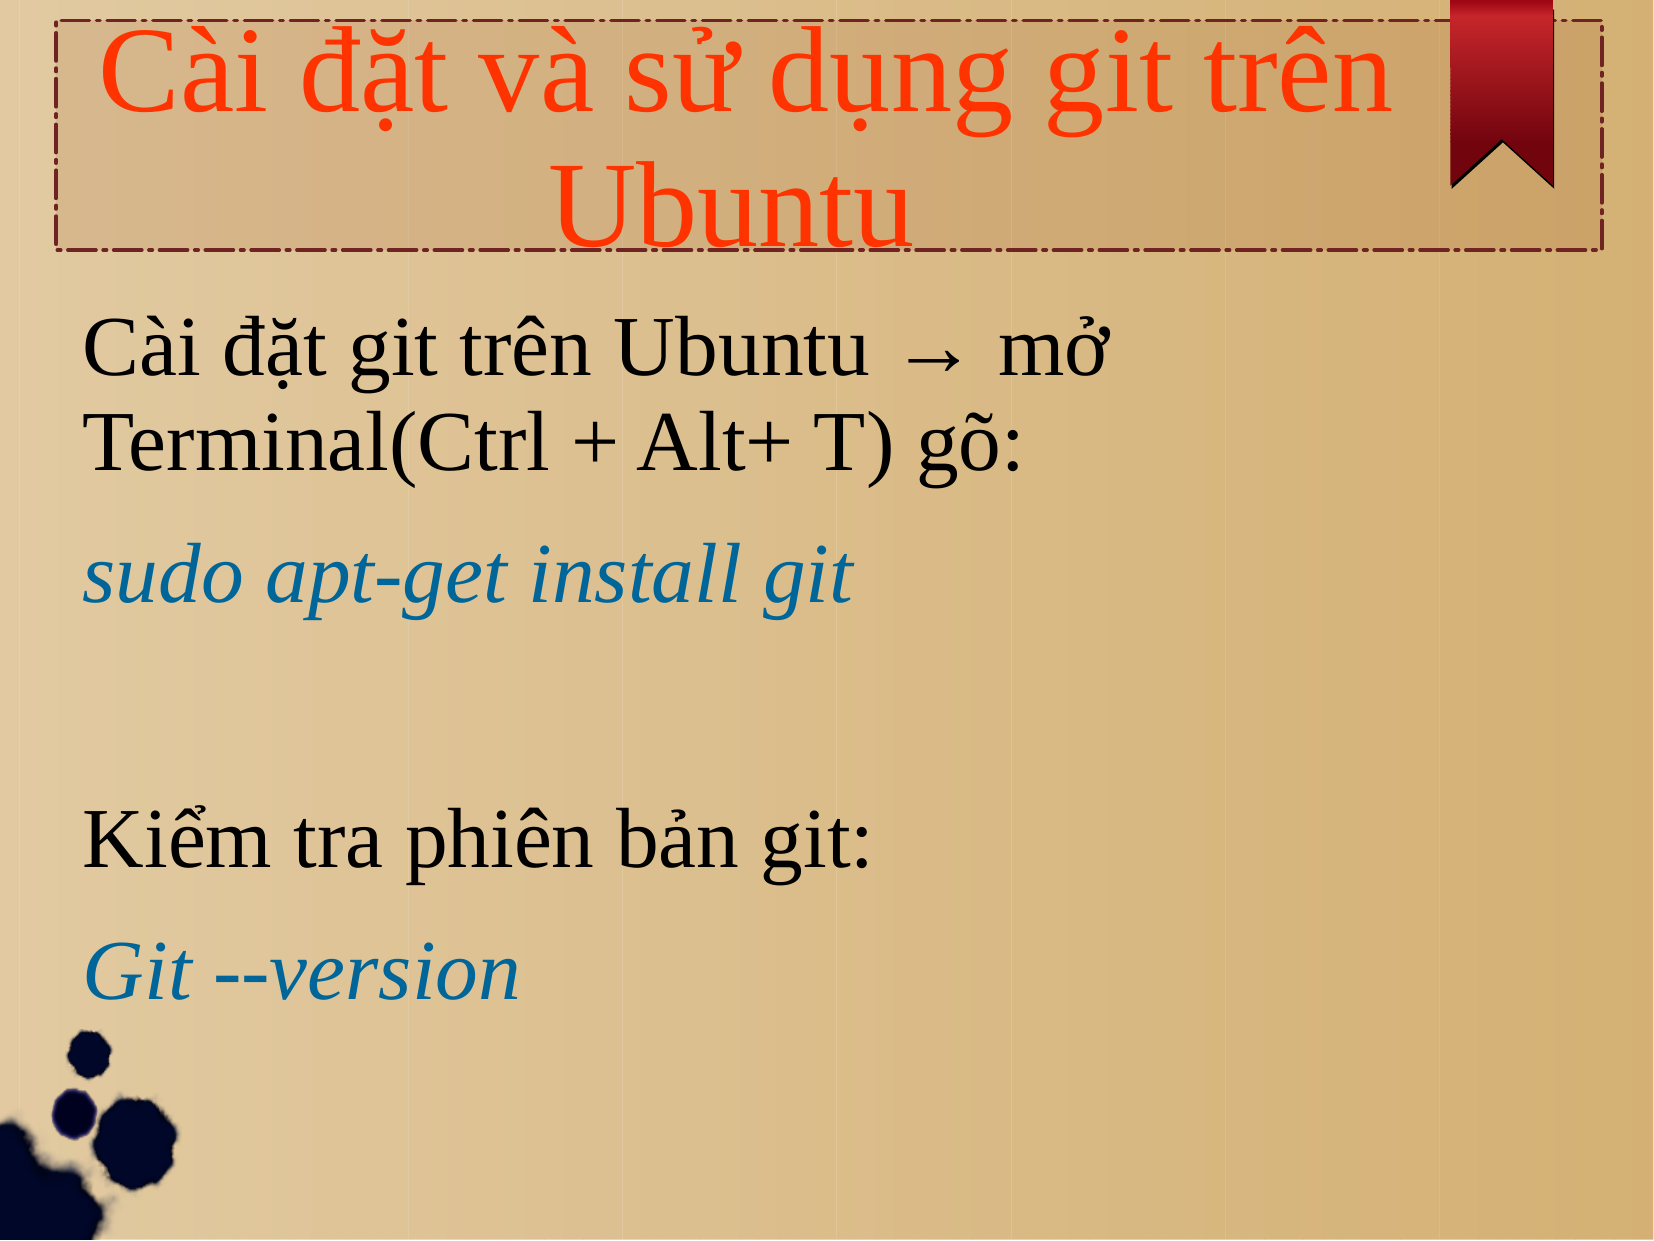

# Cài đặt và sử dụng git trên Ubuntu
Cài đặt git trên Ubuntu → mở Terminal(Ctrl + Alt+ T) gõ:
sudo apt-get install git
Kiểm tra phiên bản git:
Git --version